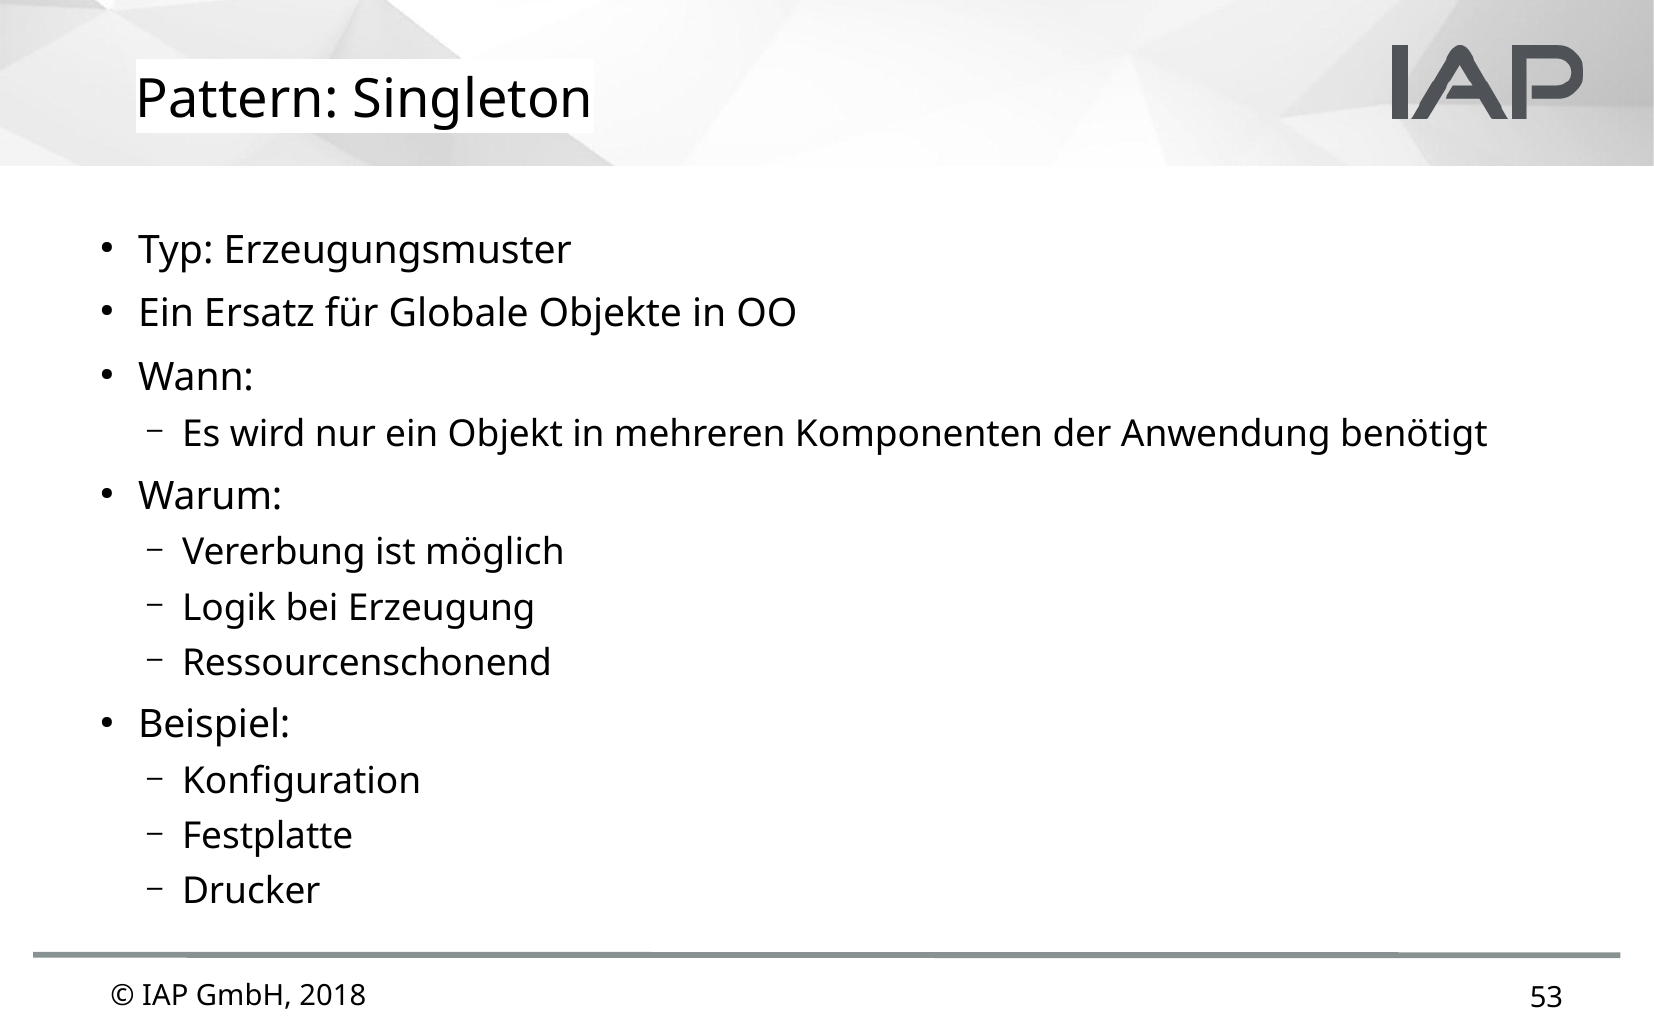

# Pattern: Singleton
Typ: Erzeugungsmuster
Ein Ersatz für Globale Objekte in OO
Wann:
Es wird nur ein Objekt in mehreren Komponenten der Anwendung benötigt
Warum:
Vererbung ist möglich
Logik bei Erzeugung
Ressourcenschonend
Beispiel:
Konfiguration
Festplatte
Drucker
© IAP GmbH, 2018
53